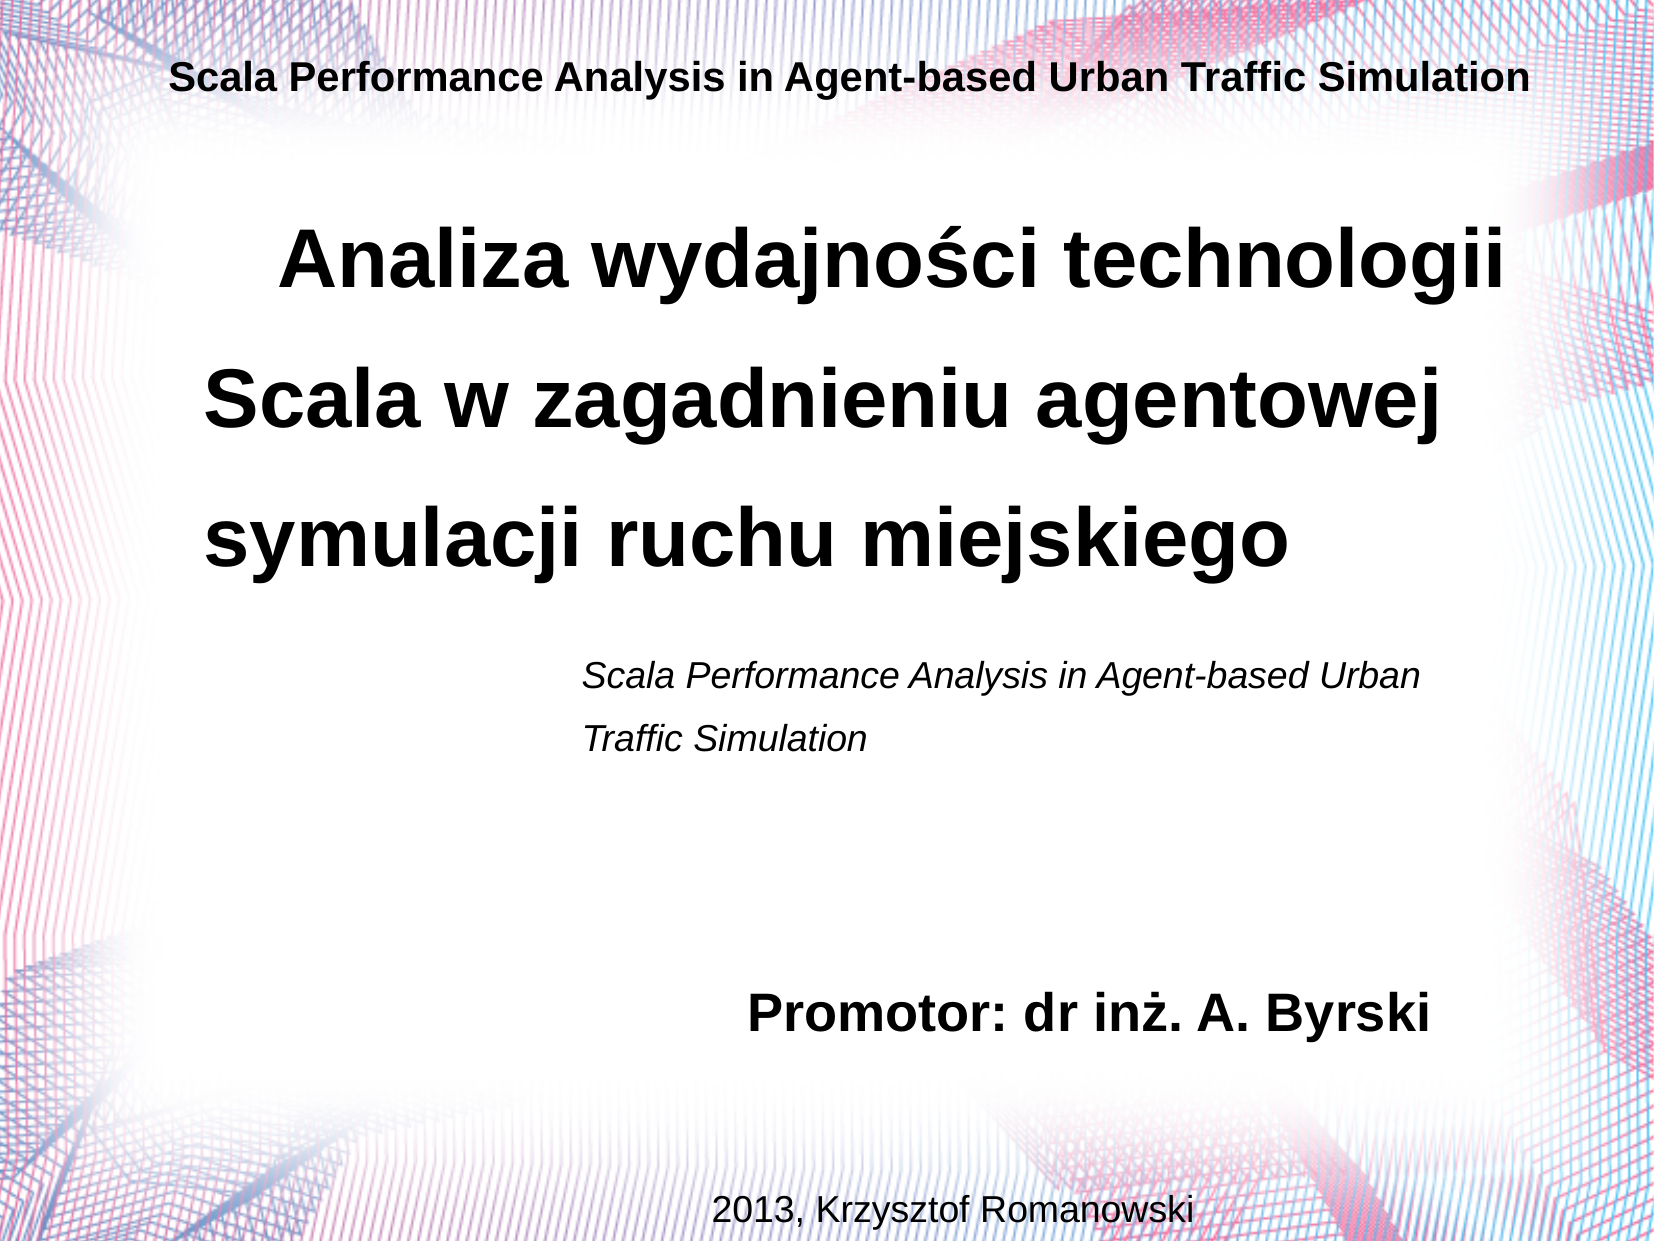

Scala Performance Analysis in Agent-based Urban Traffic Simulation
	Analiza wydajności technologii Scala w zagadnieniu agentowej symulacji ruchu miejskiego
Scala Performance Analysis in Agent-based Urban Traffic Simulation
Promotor: dr inż. A. Byrski
2013, Krzysztof Romanowski